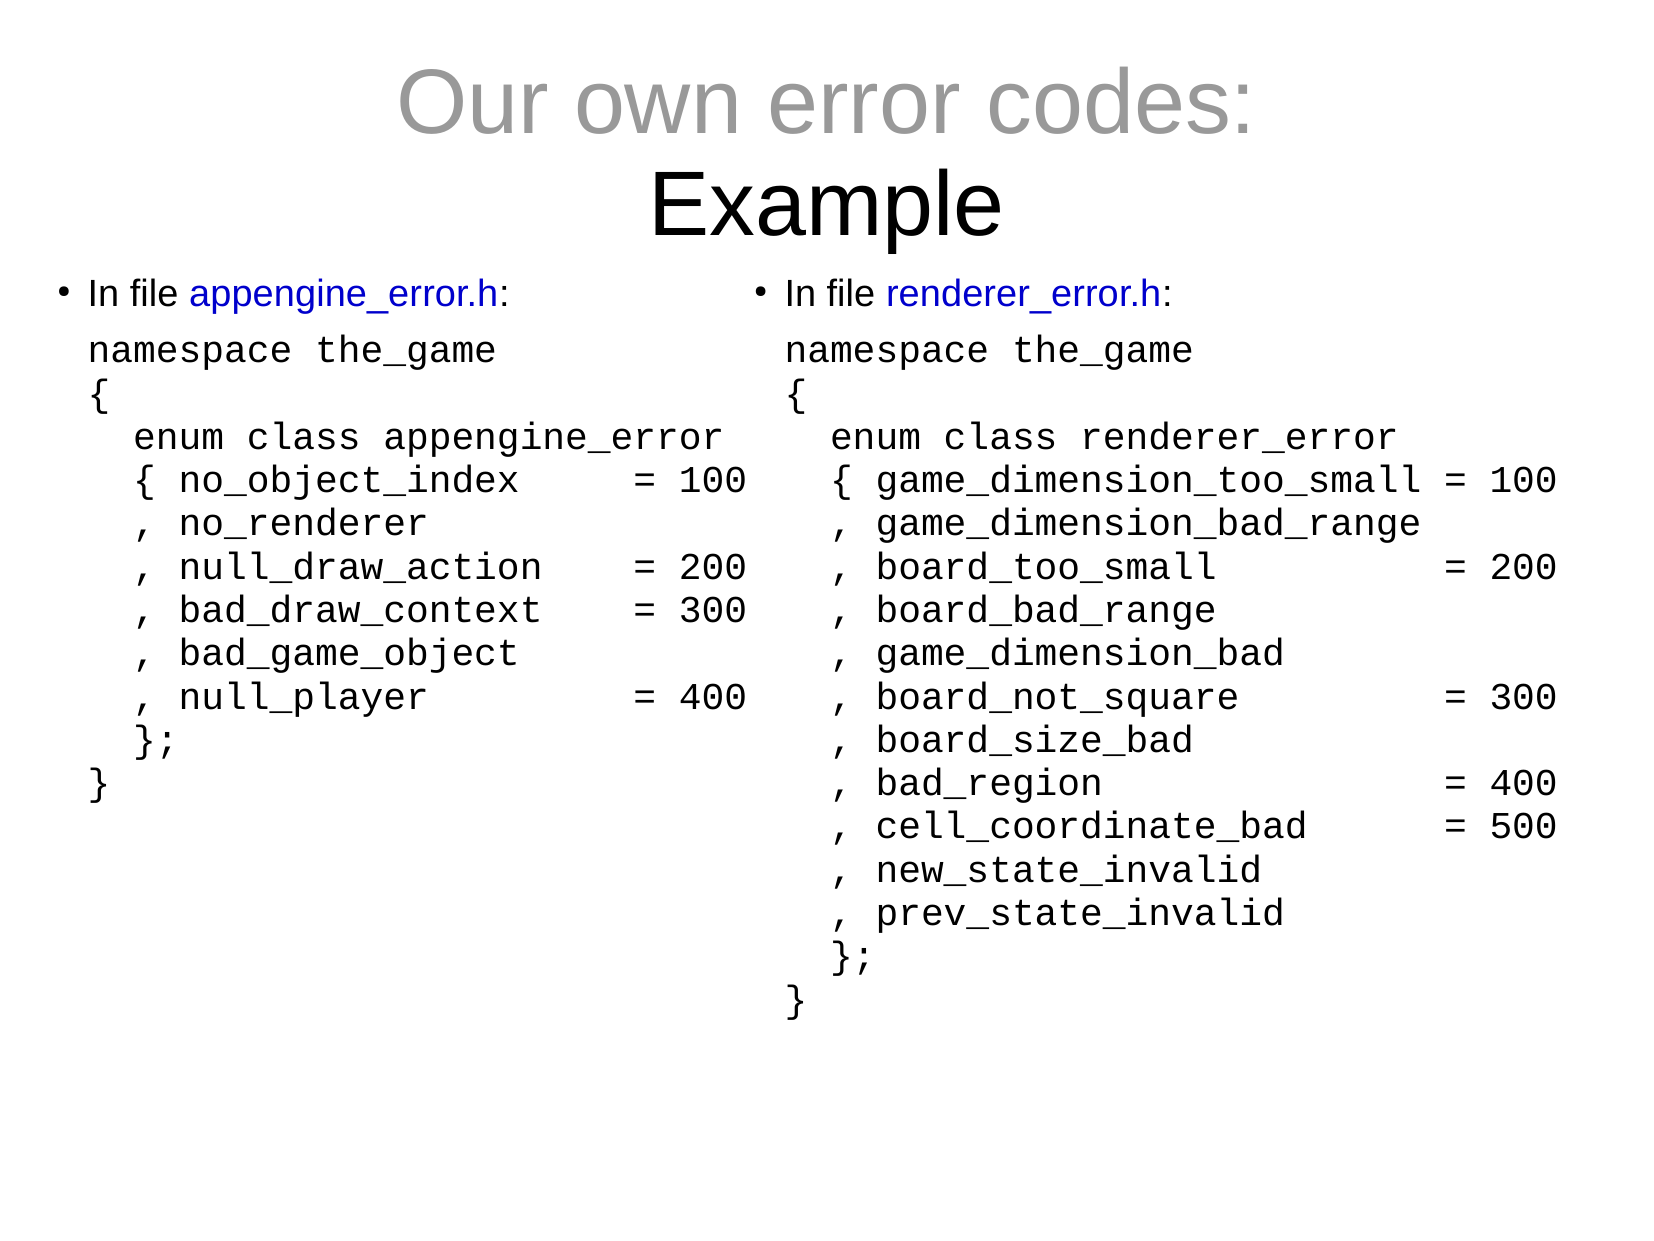

# Our own error codes: Example
In file appengine_error.h:
namespace the_game
{
 enum class appengine_error
 { no_object_index = 100
 , no_renderer
 , null_draw_action = 200
 , bad_draw_context = 300
 , bad_game_object
 , null_player = 400
 };
}
In file renderer_error.h:
namespace the_game
{
 enum class renderer_error
 { game_dimension_too_small = 100
 , game_dimension_bad_range
 , board_too_small = 200
 , board_bad_range
 , game_dimension_bad
 , board_not_square = 300
 , board_size_bad
 , bad_region = 400
 , cell_coordinate_bad = 500
 , new_state_invalid
 , prev_state_invalid
 };
}